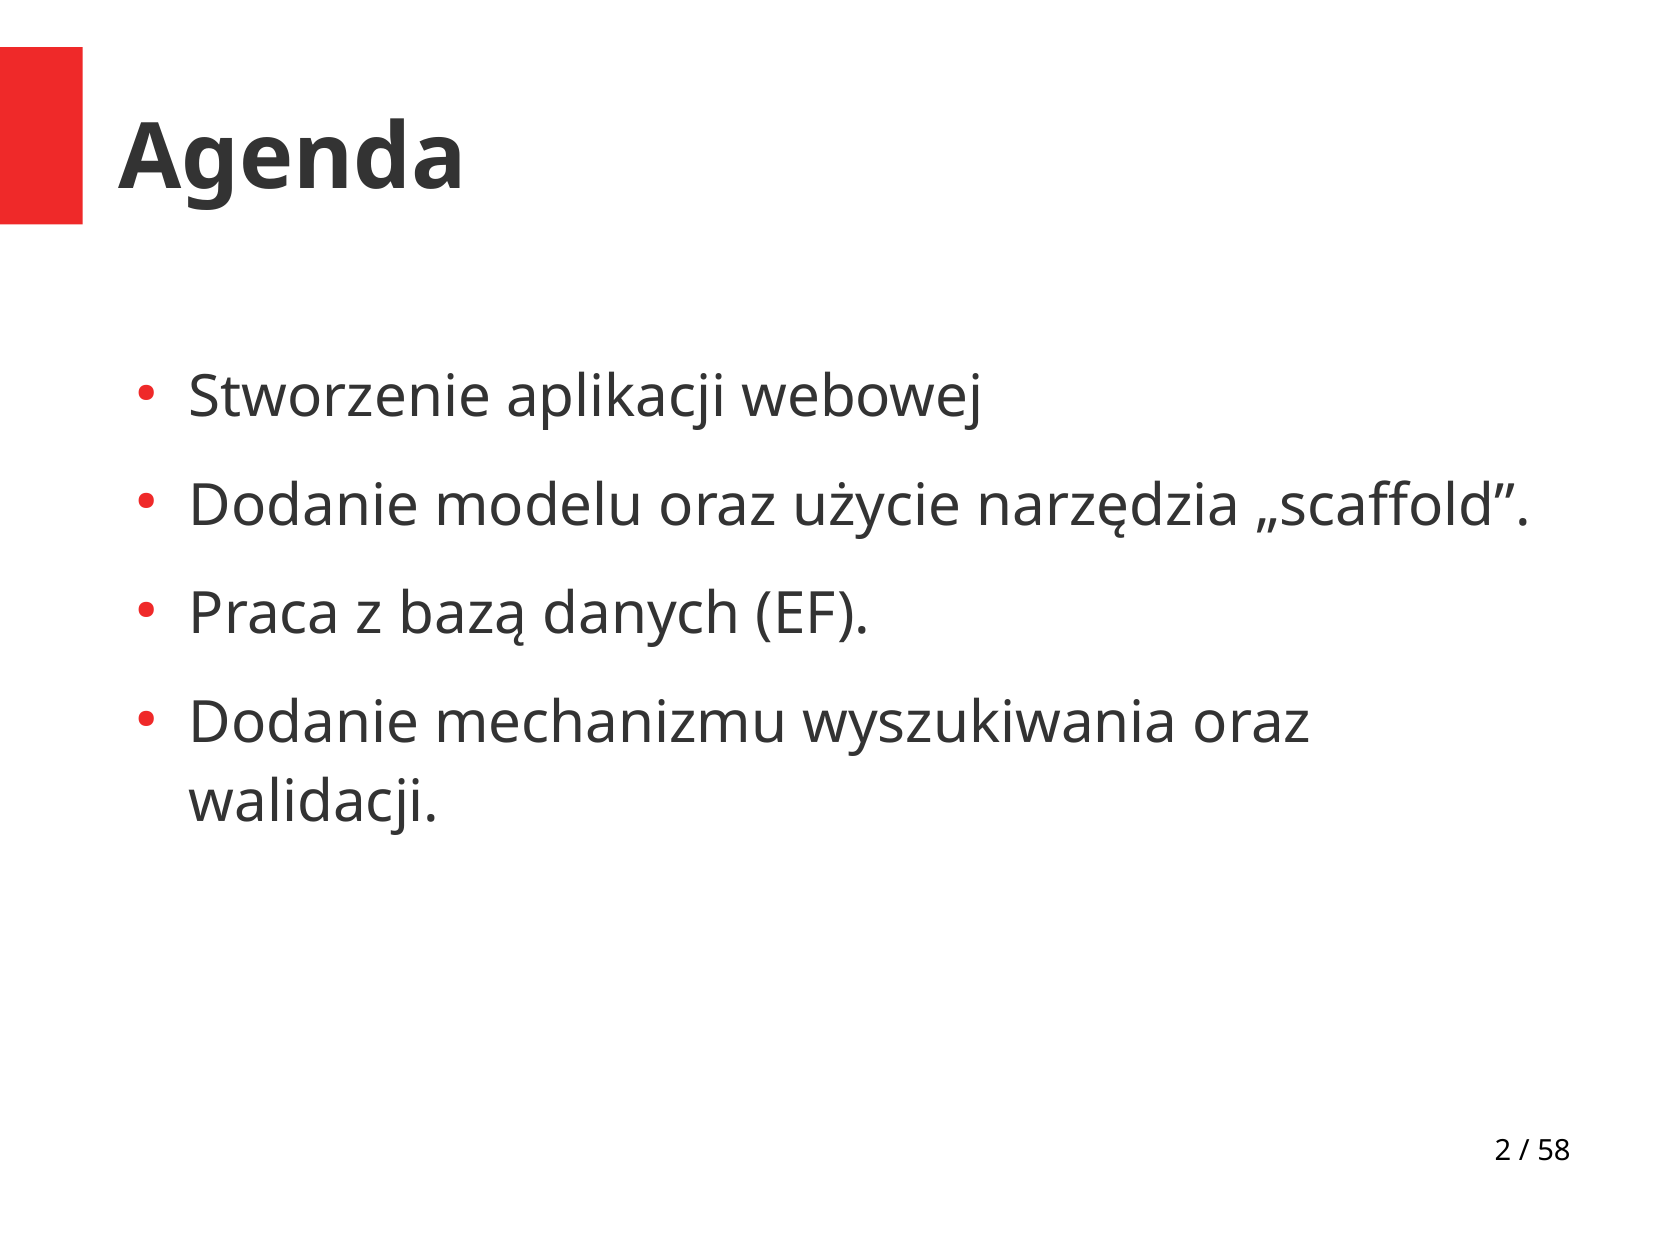

# Agenda
Stworzenie aplikacji webowej
Dodanie modelu oraz użycie narzędzia „scaffold”.
Praca z bazą danych (EF).
Dodanie mechanizmu wyszukiwania oraz walidacji.
2